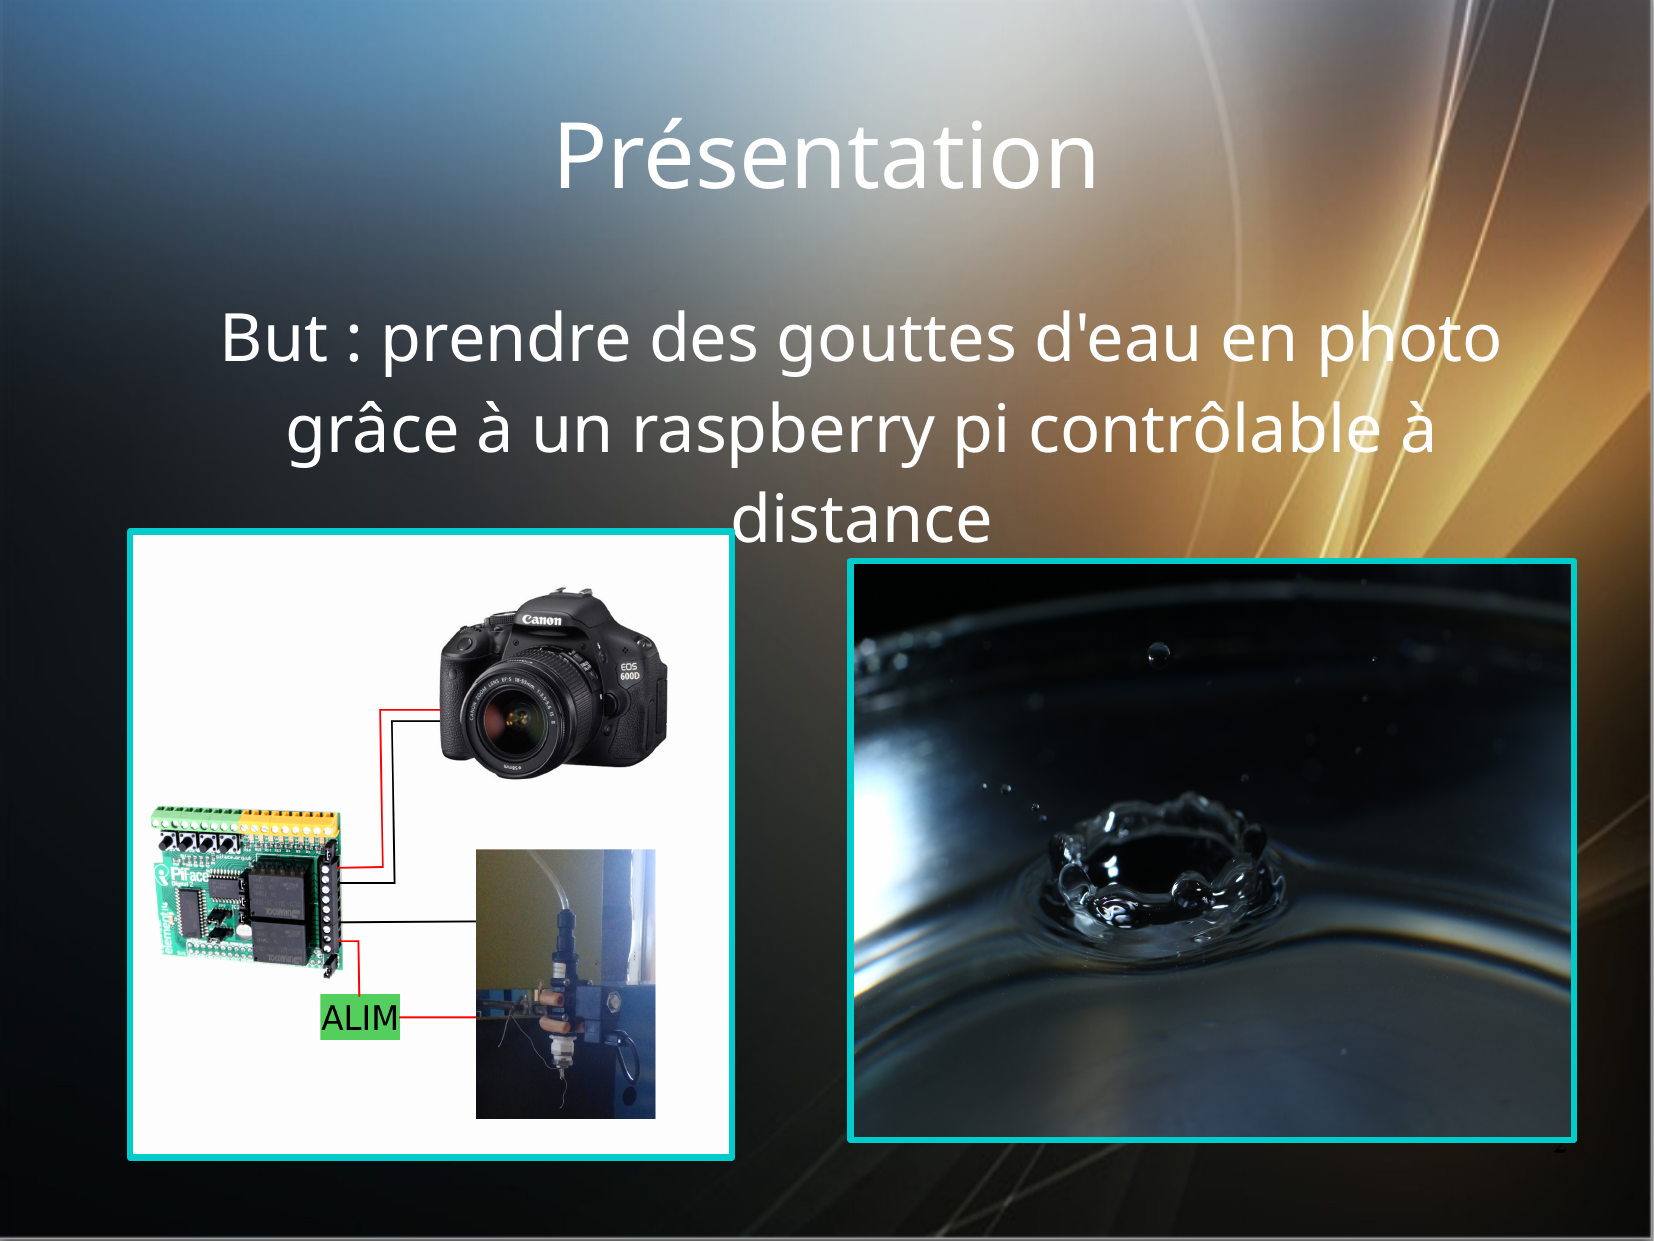

# Présentation
But : prendre des gouttes d'eau en photo grâce à un raspberry pi contrôlable à distance